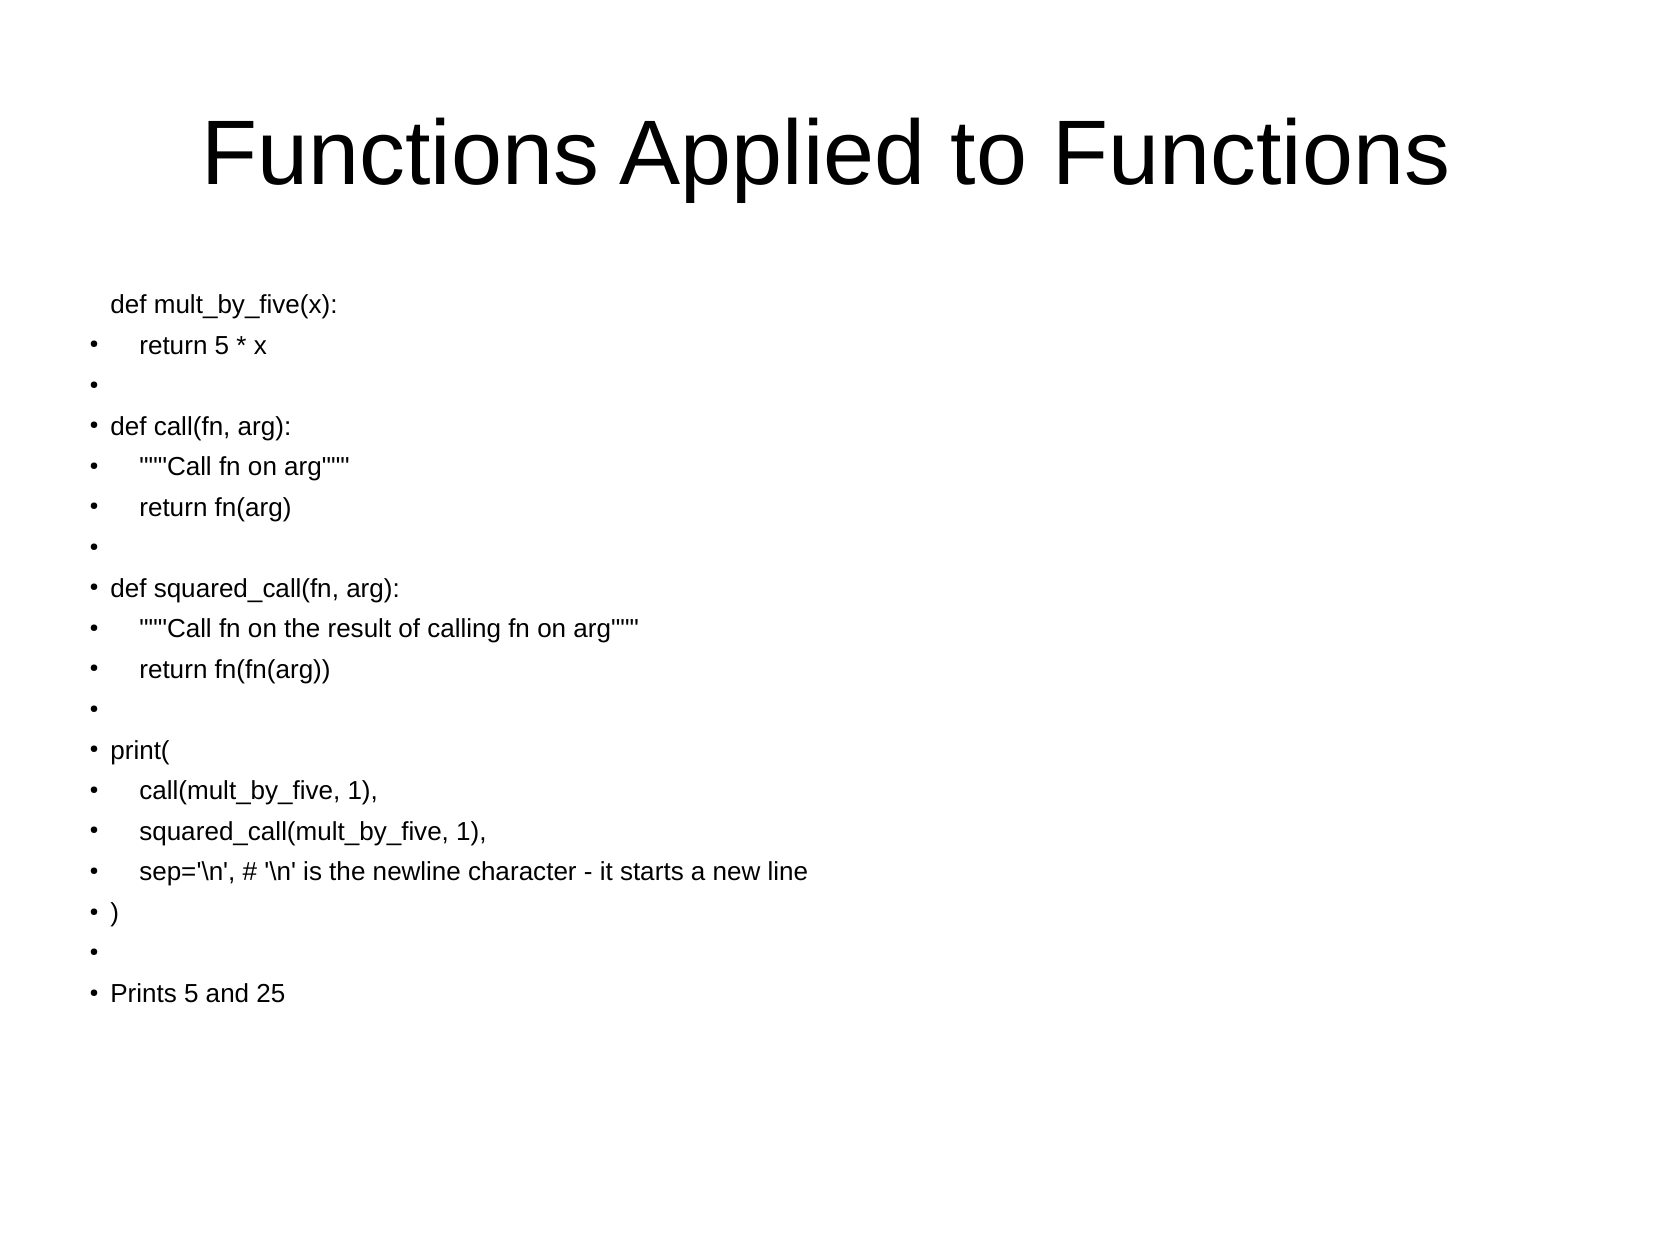

# Functions Applied to Functions
def mult_by_five(x):
 return 5 * x
def call(fn, arg):
 """Call fn on arg"""
 return fn(arg)
def squared_call(fn, arg):
 """Call fn on the result of calling fn on arg"""
 return fn(fn(arg))
print(
 call(mult_by_five, 1),
 squared_call(mult_by_five, 1),
 sep='\n', # '\n' is the newline character - it starts a new line
)
Prints 5 and 25